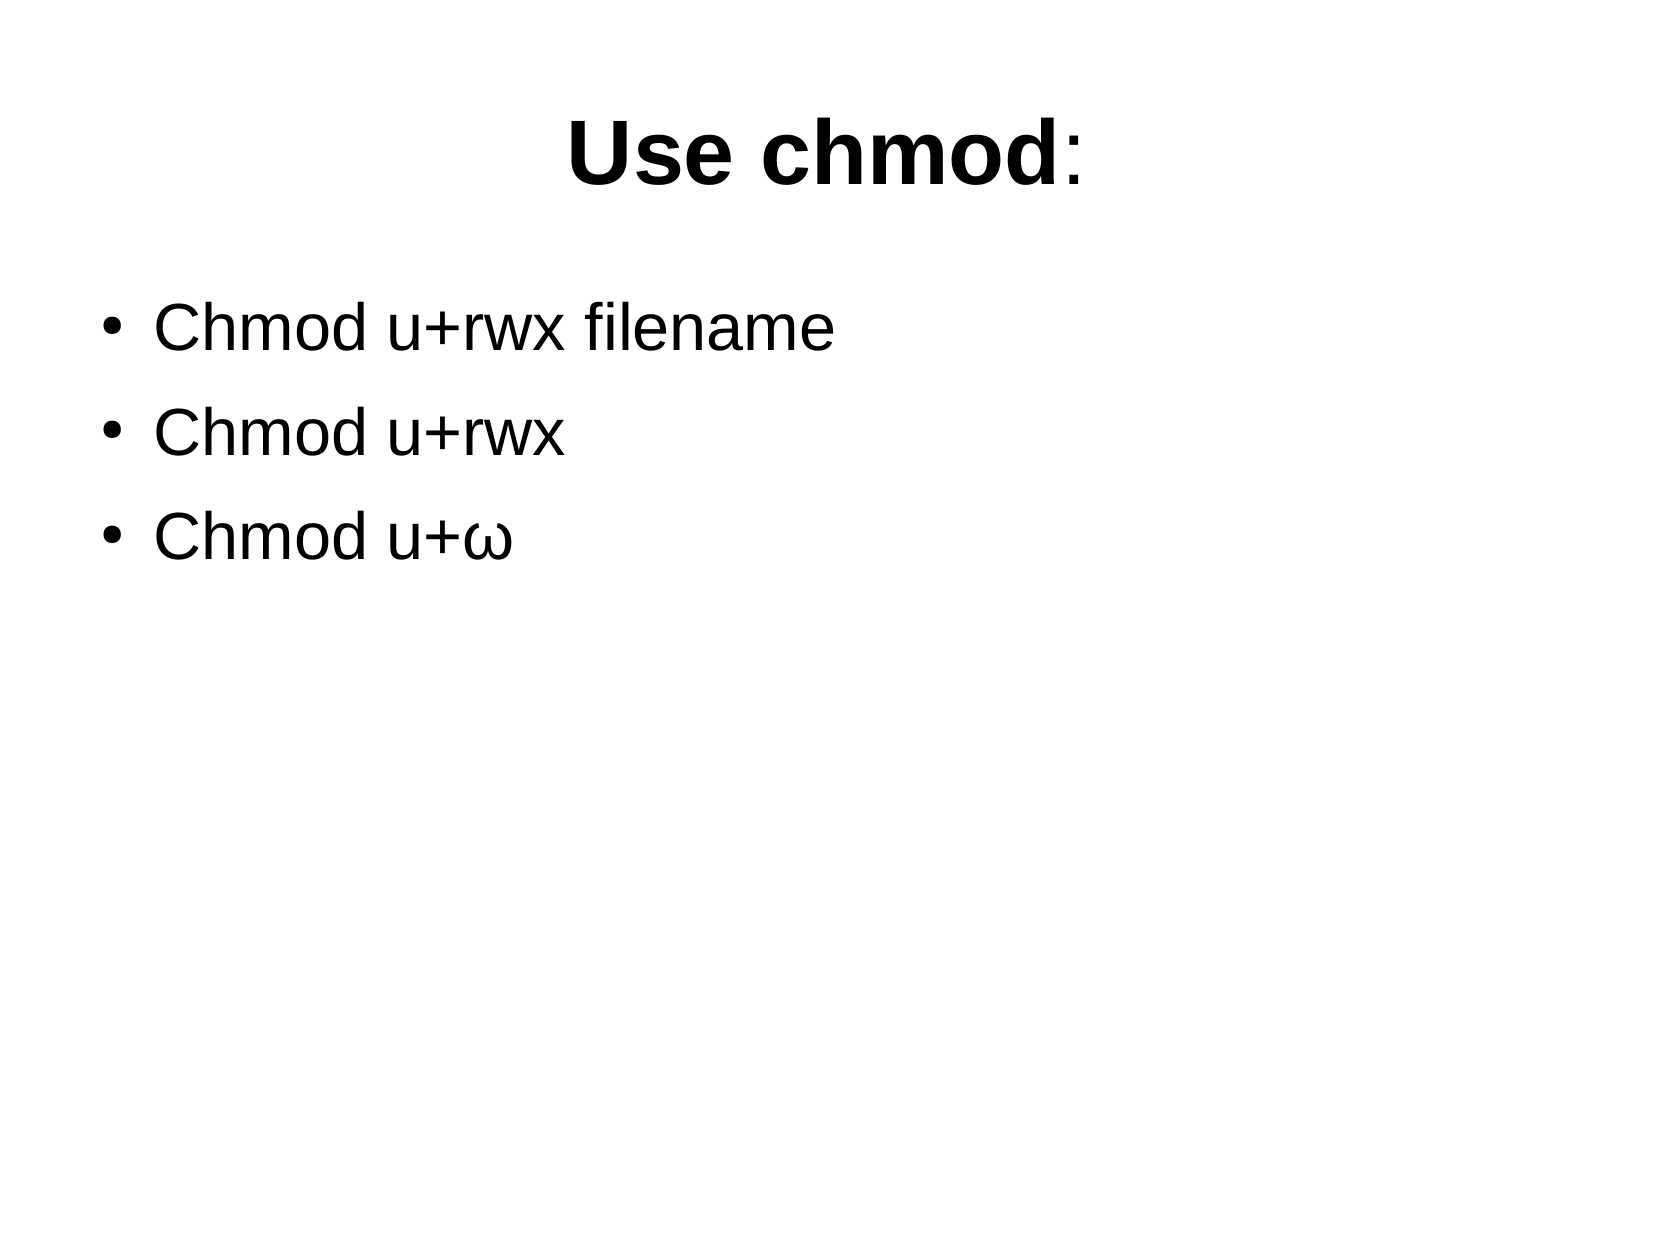

# Use chmod:
Chmod u+rwx filename
Chmod u+rwx
Chmod u+ω